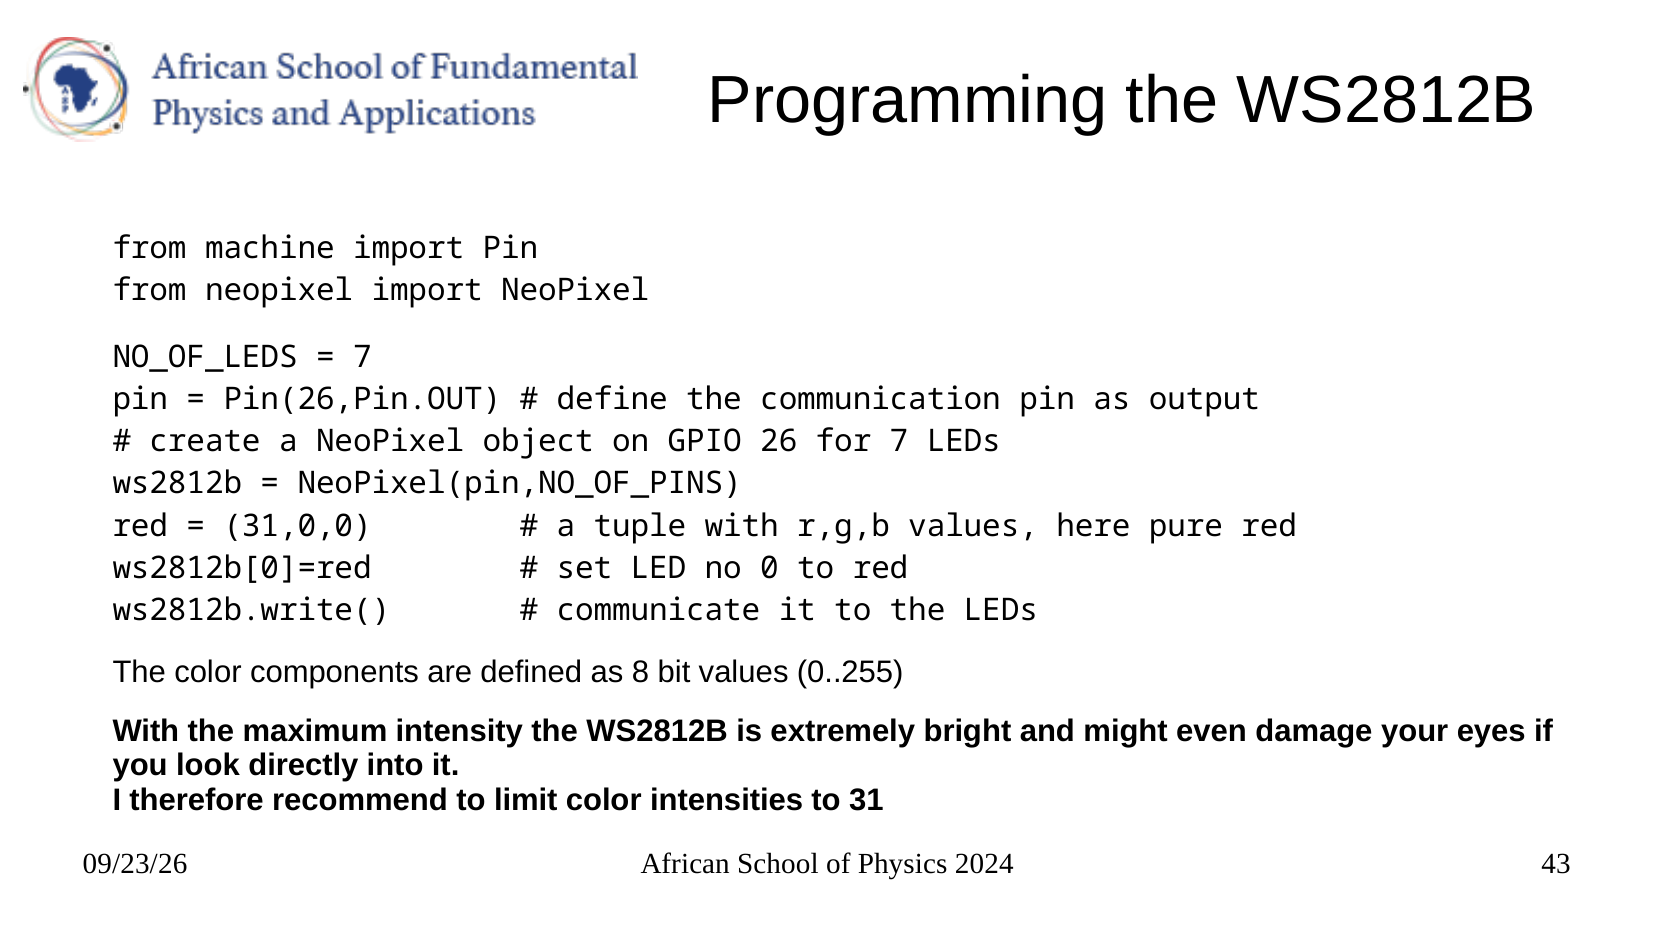

# Programming the WS2812B
from machine import Pin
from neopixel import NeoPixel
NO_OF_LEDS = 7
pin = Pin(26,Pin.OUT) # define the communication pin as output
# create a NeoPixel object on GPIO 26 for 7 LEDs
ws2812b = NeoPixel(pin,NO_OF_PINS)
red = (31,0,0) # a tuple with r,g,b values, here pure red
ws2812b[0]=red # set LED no 0 to red
ws2812b.write() # communicate it to the LEDs
The color components are defined as 8 bit values (0..255)
With the maximum intensity the WS2812B is extremely bright and might even damage your eyes if you look directly into it.
I therefore recommend to limit color intensities to 31
African School of Physics 2024
43